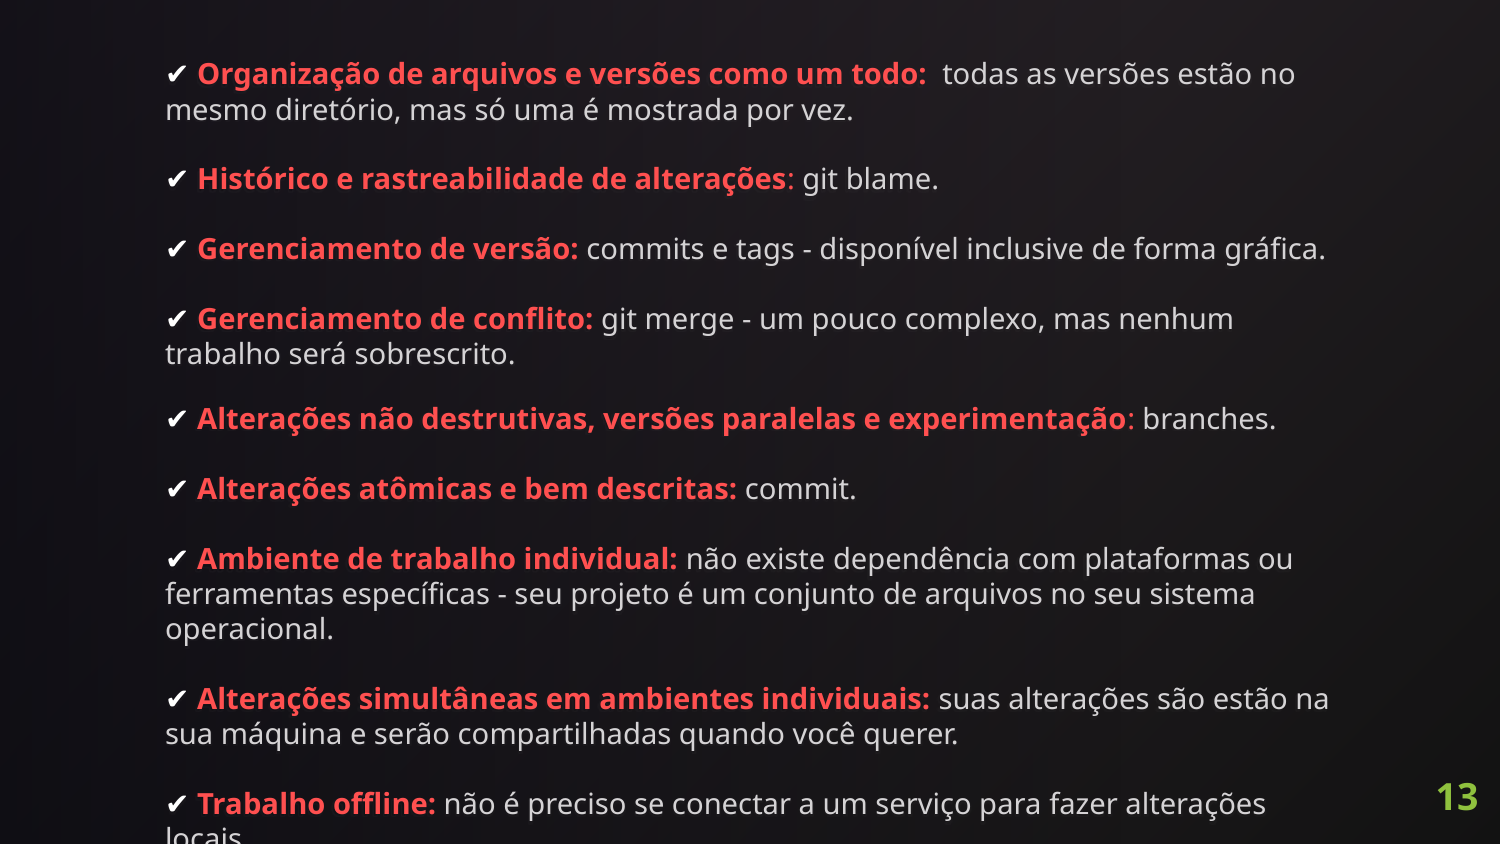

# ✔️ Organização de arquivos e versões como um todo: todas as versões estão no mesmo diretório, mas só uma é mostrada por vez.
✔️ Histórico e rastreabilidade de alterações: git blame.
✔️ Gerenciamento de versão: commits e tags - disponível inclusive de forma gráfica.
✔️ Gerenciamento de conflito: git merge - um pouco complexo, mas nenhum trabalho será sobrescrito.
✔️ Alterações não destrutivas, versões paralelas e experimentação: branches.
✔️ Alterações atômicas e bem descritas: commit.
✔️ Ambiente de trabalho individual: não existe dependência com plataformas ou ferramentas específicas - seu projeto é um conjunto de arquivos no seu sistema operacional.
✔️ Alterações simultâneas em ambientes individuais: suas alterações são estão na sua máquina e serão compartilhadas quando você querer.
✔️ Trabalho offline: não é preciso se conectar a um serviço para fazer alterações locais.